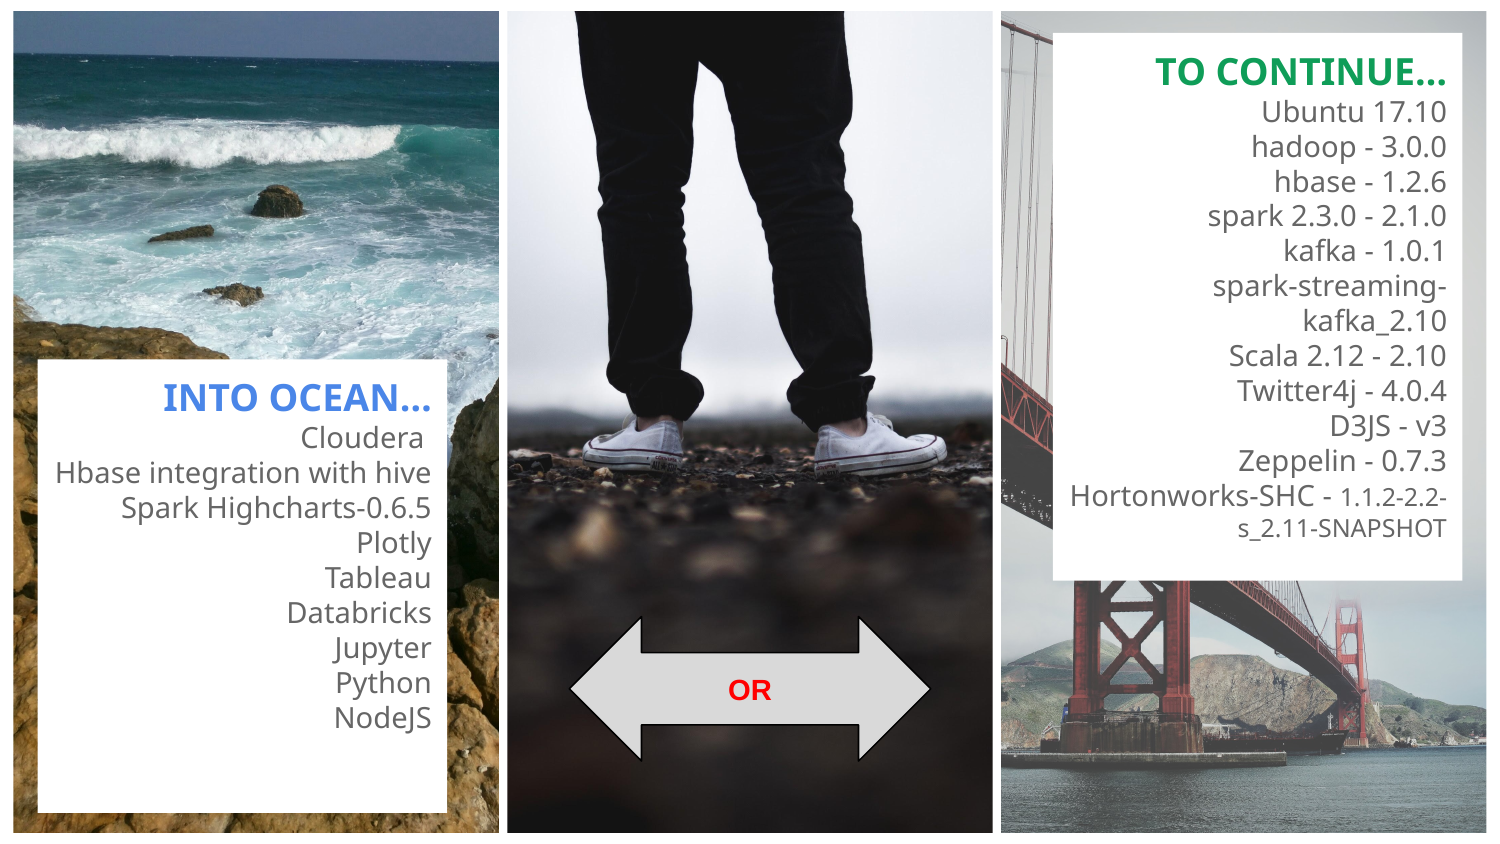

TO CONTINUE…
Ubuntu 17.10
hadoop - 3.0.0
hbase - 1.2.6
spark 2.3.0 - 2.1.0
kafka - 1.0.1
spark-streaming-kafka_2.10
Scala 2.12 - 2.10
Twitter4j - 4.0.4
D3JS - v3
Zeppelin - 0.7.3
Hortonworks-SHC - 1.1.2-2.2-s_2.11-SNAPSHOT
# INTO OCEAN… Cloudera Hbase integration with hive Spark Highcharts-0.6.5 Plotly Tableau Databricks Jupyter Python NodeJS
OR